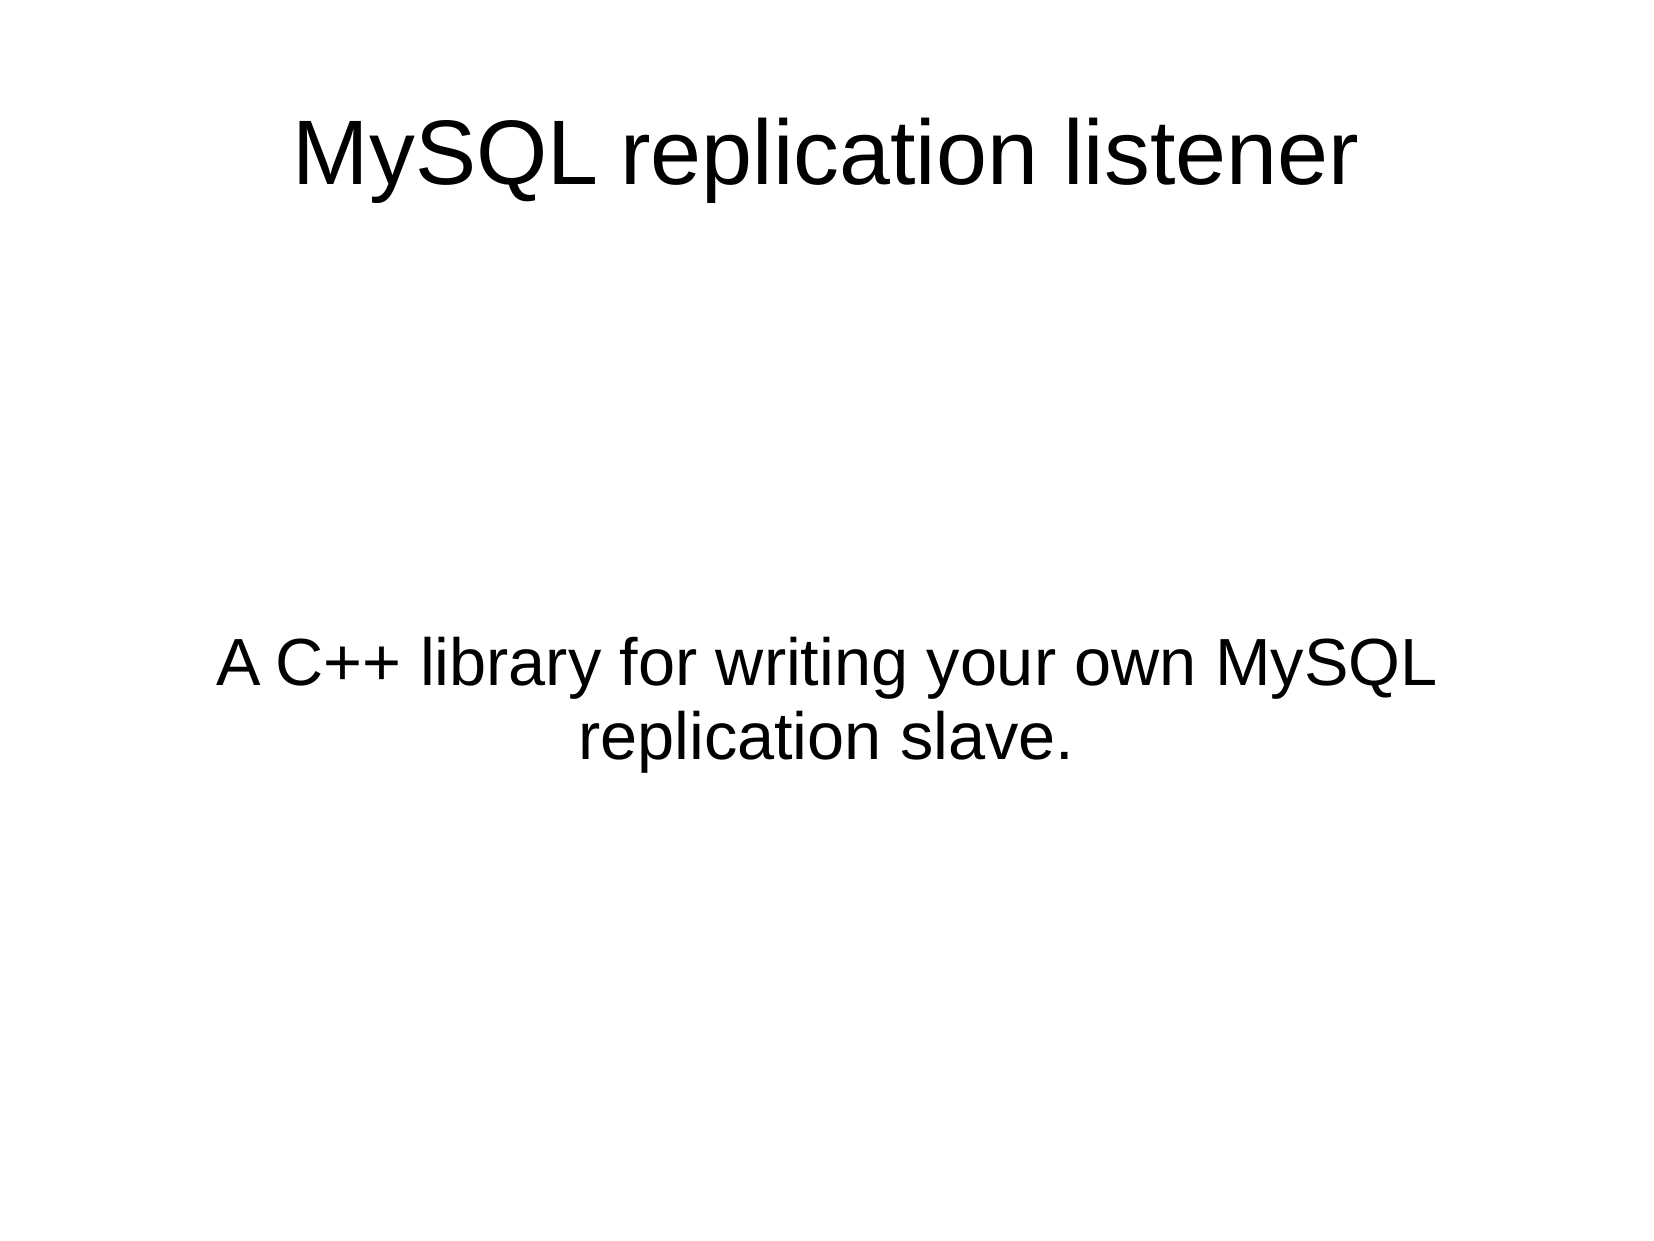

# MySQL replication listener
A C++ library for writing your own MySQL replication slave.